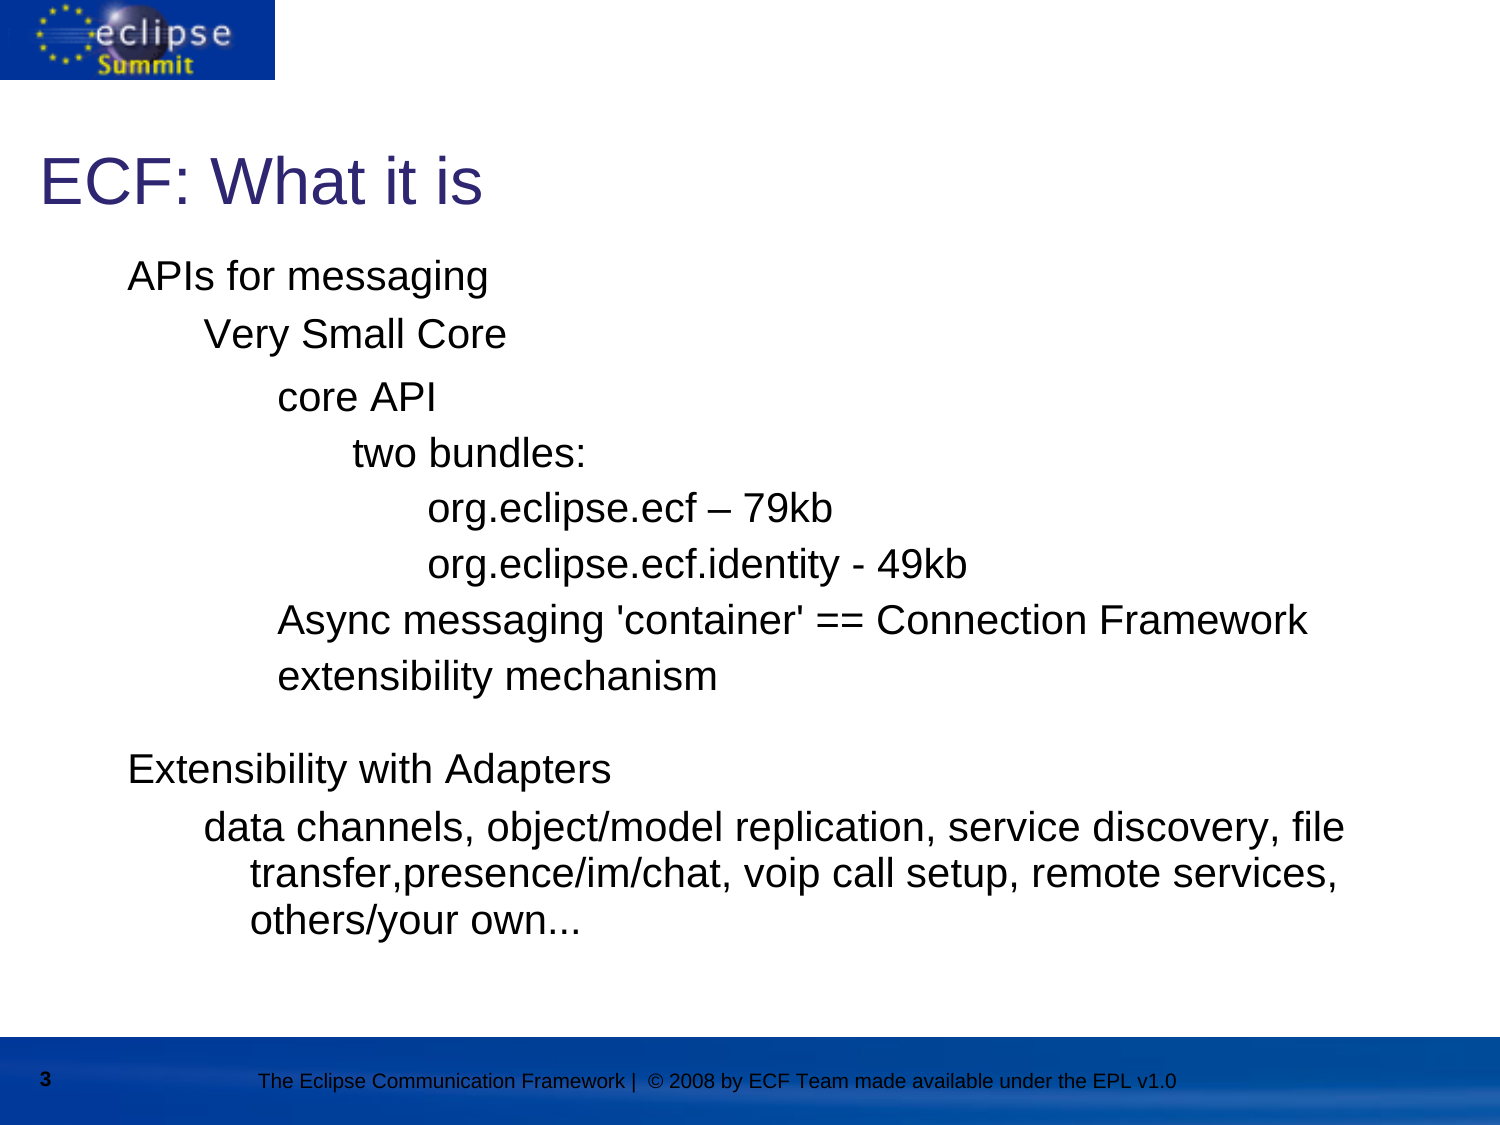

# ECF: What it is
APIs for messaging
Very Small Core
core API
two bundles:
org.eclipse.ecf – 79kb
org.eclipse.ecf.identity - 49kb
Async messaging 'container' == Connection Framework
extensibility mechanism
Extensibility with Adapters
data channels, object/model replication, service discovery, file transfer,presence/im/chat, voip call setup, remote services, others/your own...
3